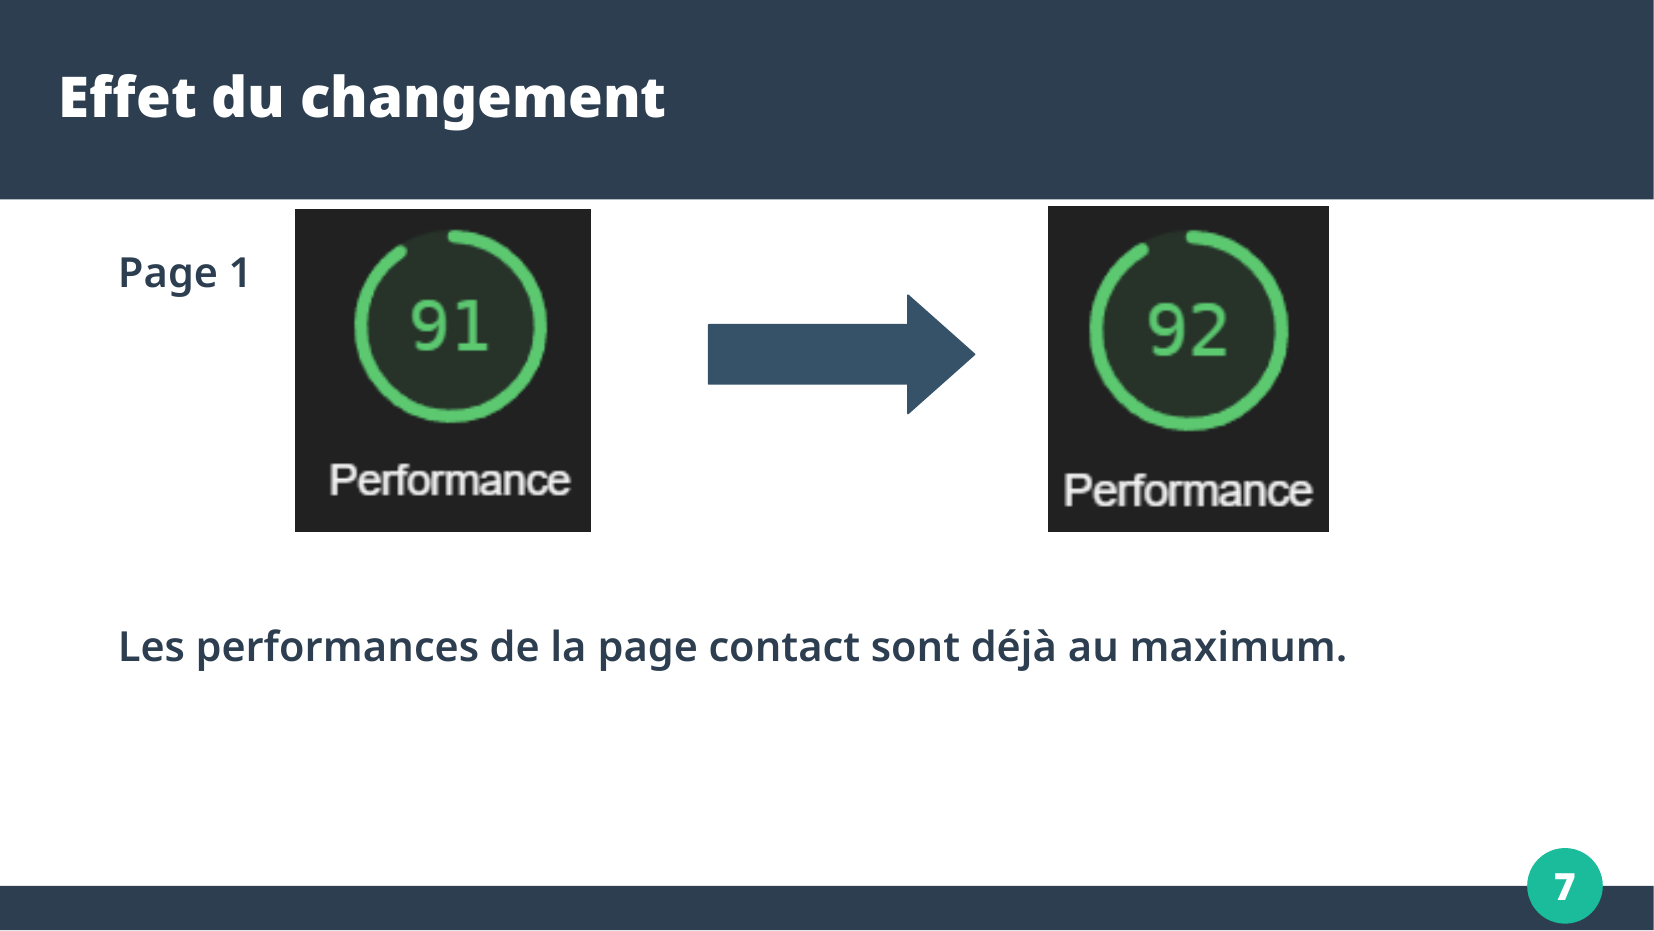

# Effet du changement
Page 1
Les performances de la page contact sont déjà au maximum.